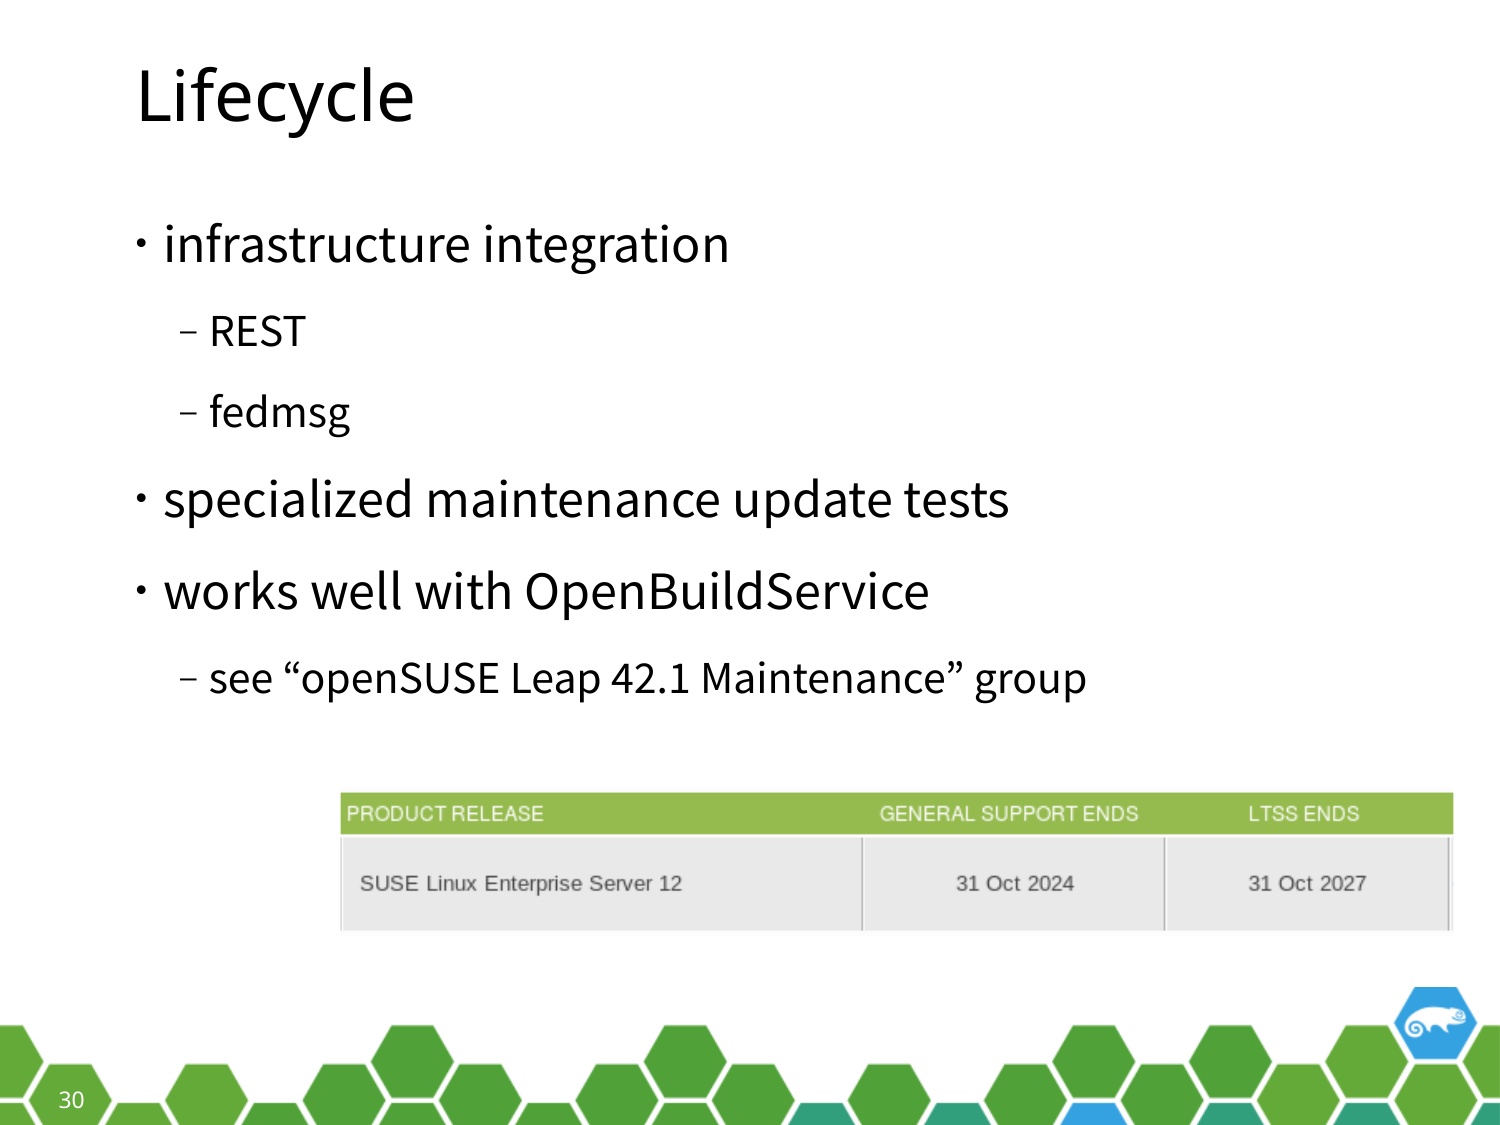

# Lifecycle
infrastructure integration
REST
fedmsg
specialized maintenance update tests
works well with OpenBuildService
see “openSUSE Leap 42.1 Maintenance” group